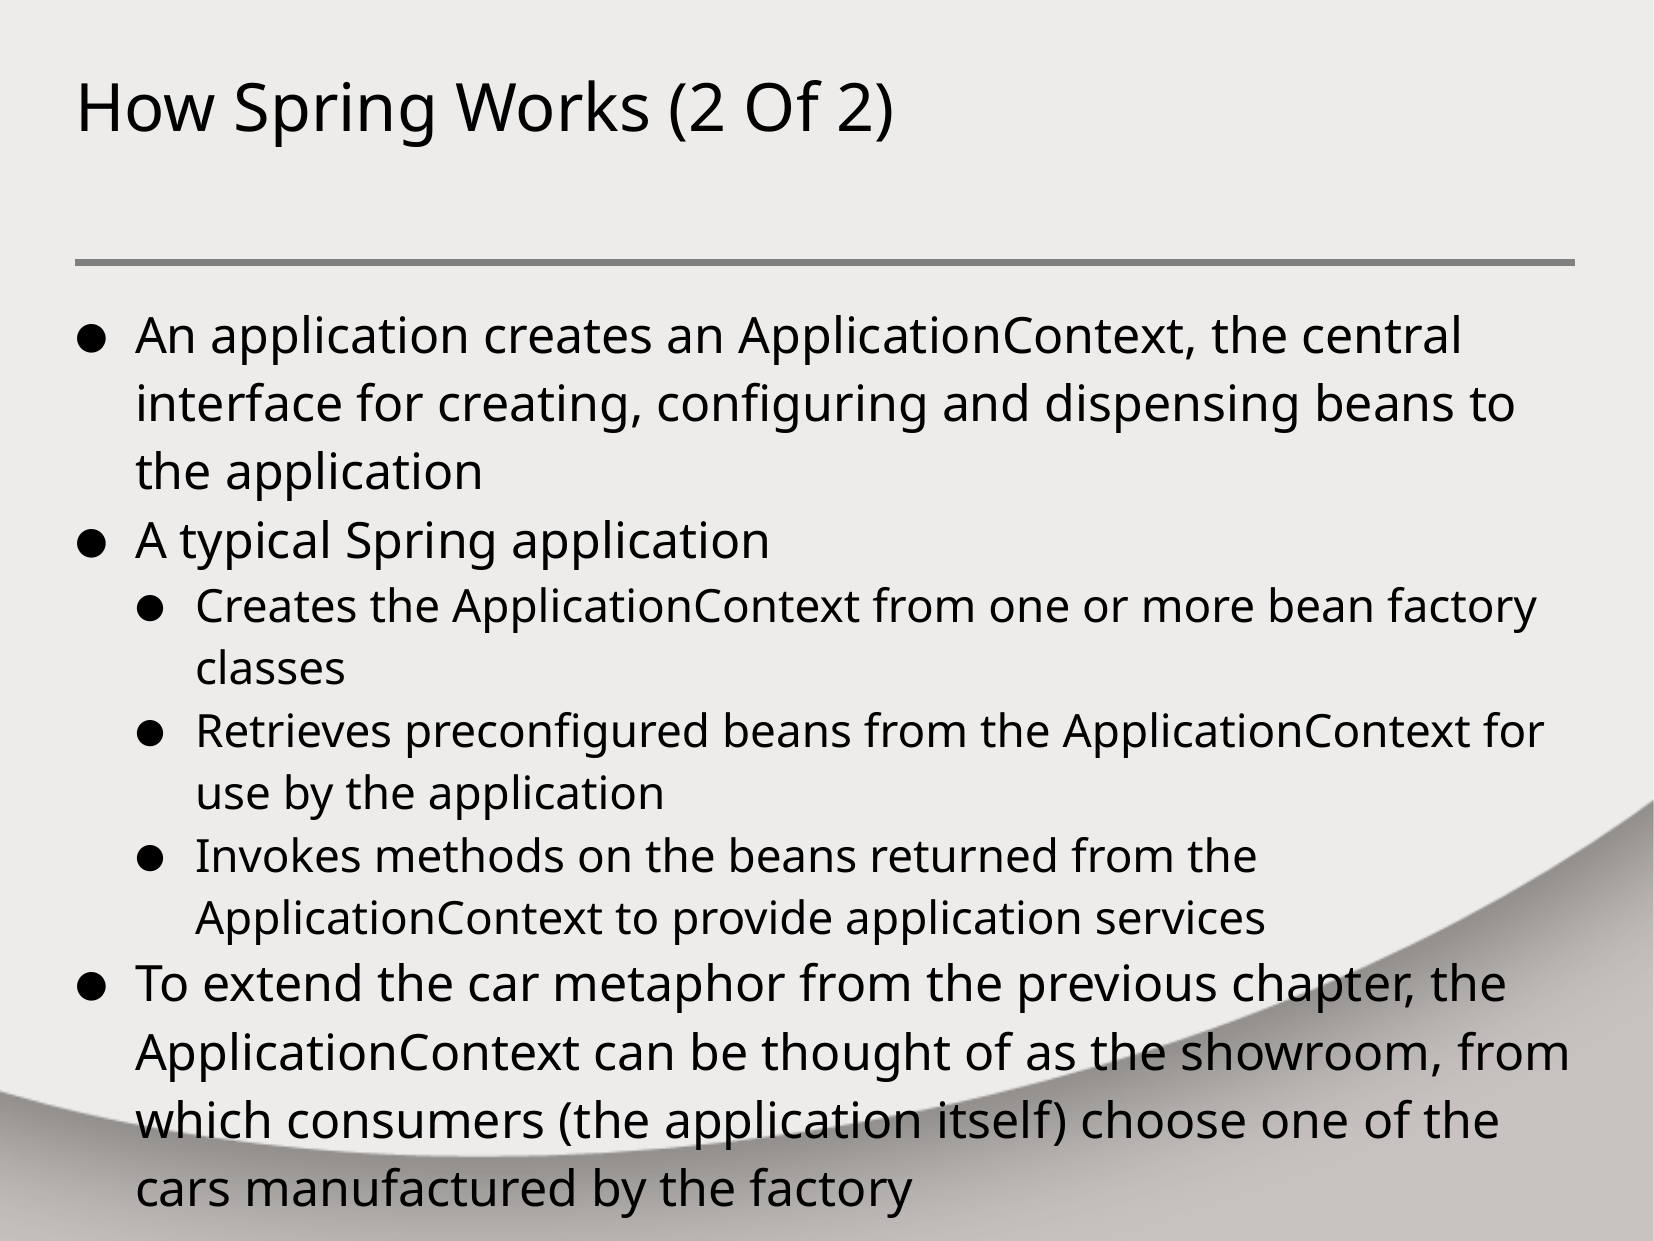

# How Spring Works (2 Of 2)
An application creates an ApplicationContext, the central interface for creating, configuring and dispensing beans to the application
A typical Spring application
Creates the ApplicationContext from one or more bean factory classes
Retrieves preconfigured beans from the ApplicationContext for use by the application
Invokes methods on the beans returned from the ApplicationContext to provide application services
To extend the car metaphor from the previous chapter, the ApplicationContext can be thought of as the showroom, from which consumers (the application itself) choose one of the cars manufactured by the factory